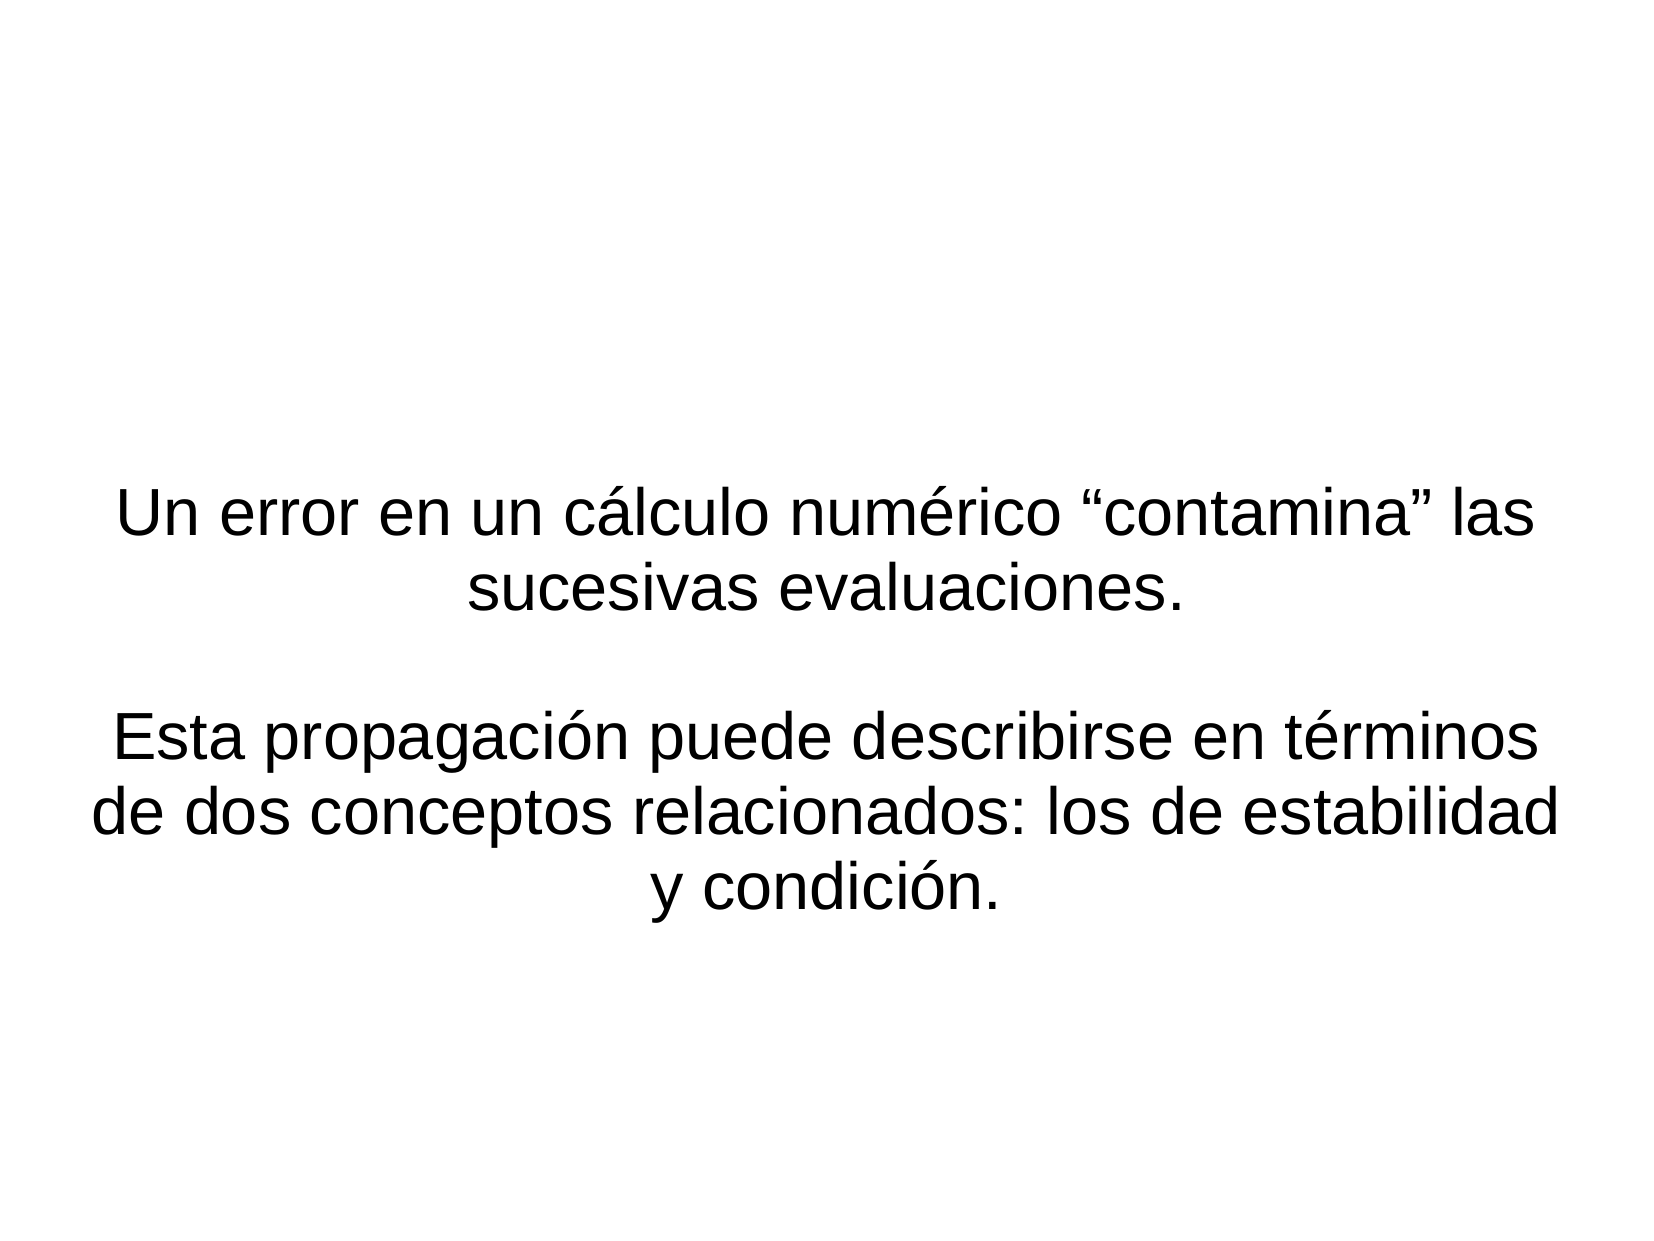

#
Un error en un cálculo numérico “contamina” las sucesivas evaluaciones.
Esta propagación puede describirse en términos de dos conceptos relacionados: los de estabilidad y condición.